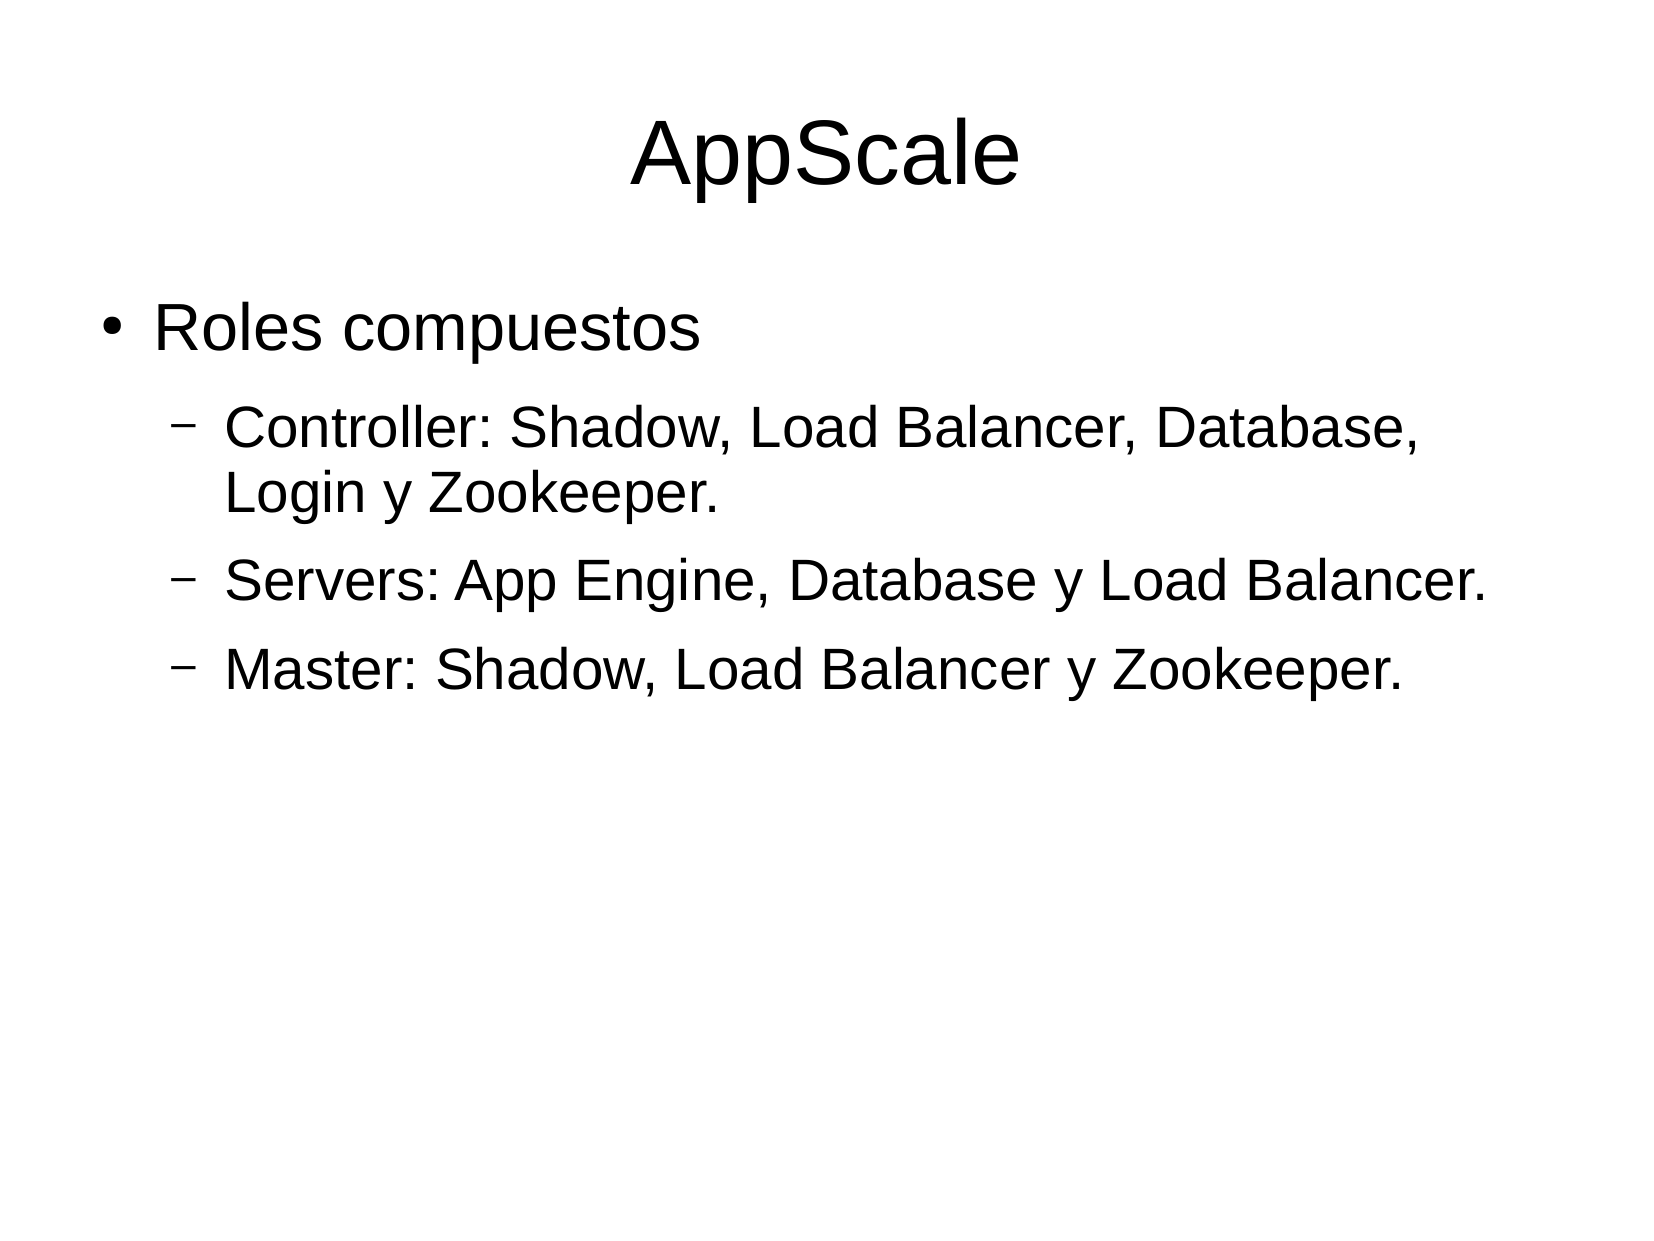

# AppScale
Roles compuestos
Controller: Shadow, Load Balancer, Database, Login y Zookeeper.
Servers: App Engine, Database y Load Balancer.
Master: Shadow, Load Balancer y Zookeeper.